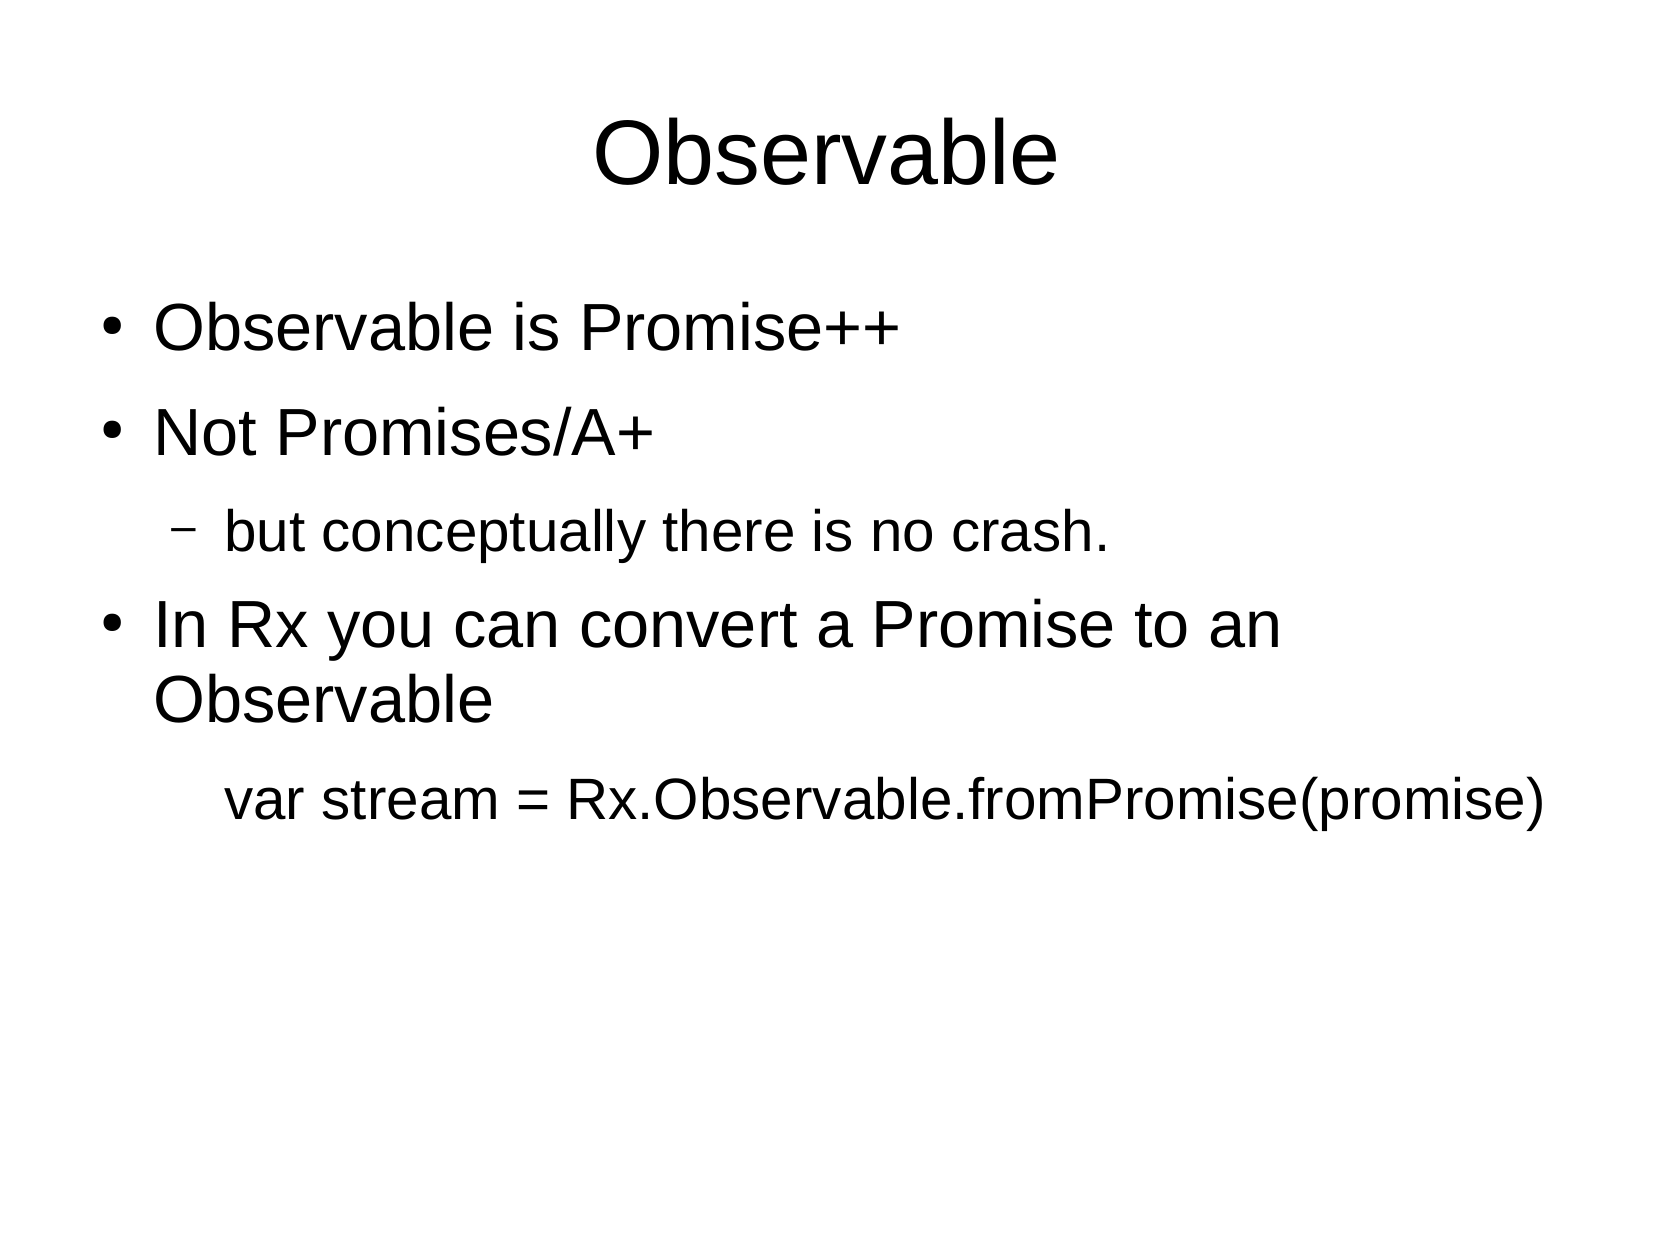

# Observable
Observable is Promise++
Not Promises/A+
but conceptually there is no crash.
In Rx you can convert a Promise to an Observable
var stream = Rx.Observable.fromPromise(promise)